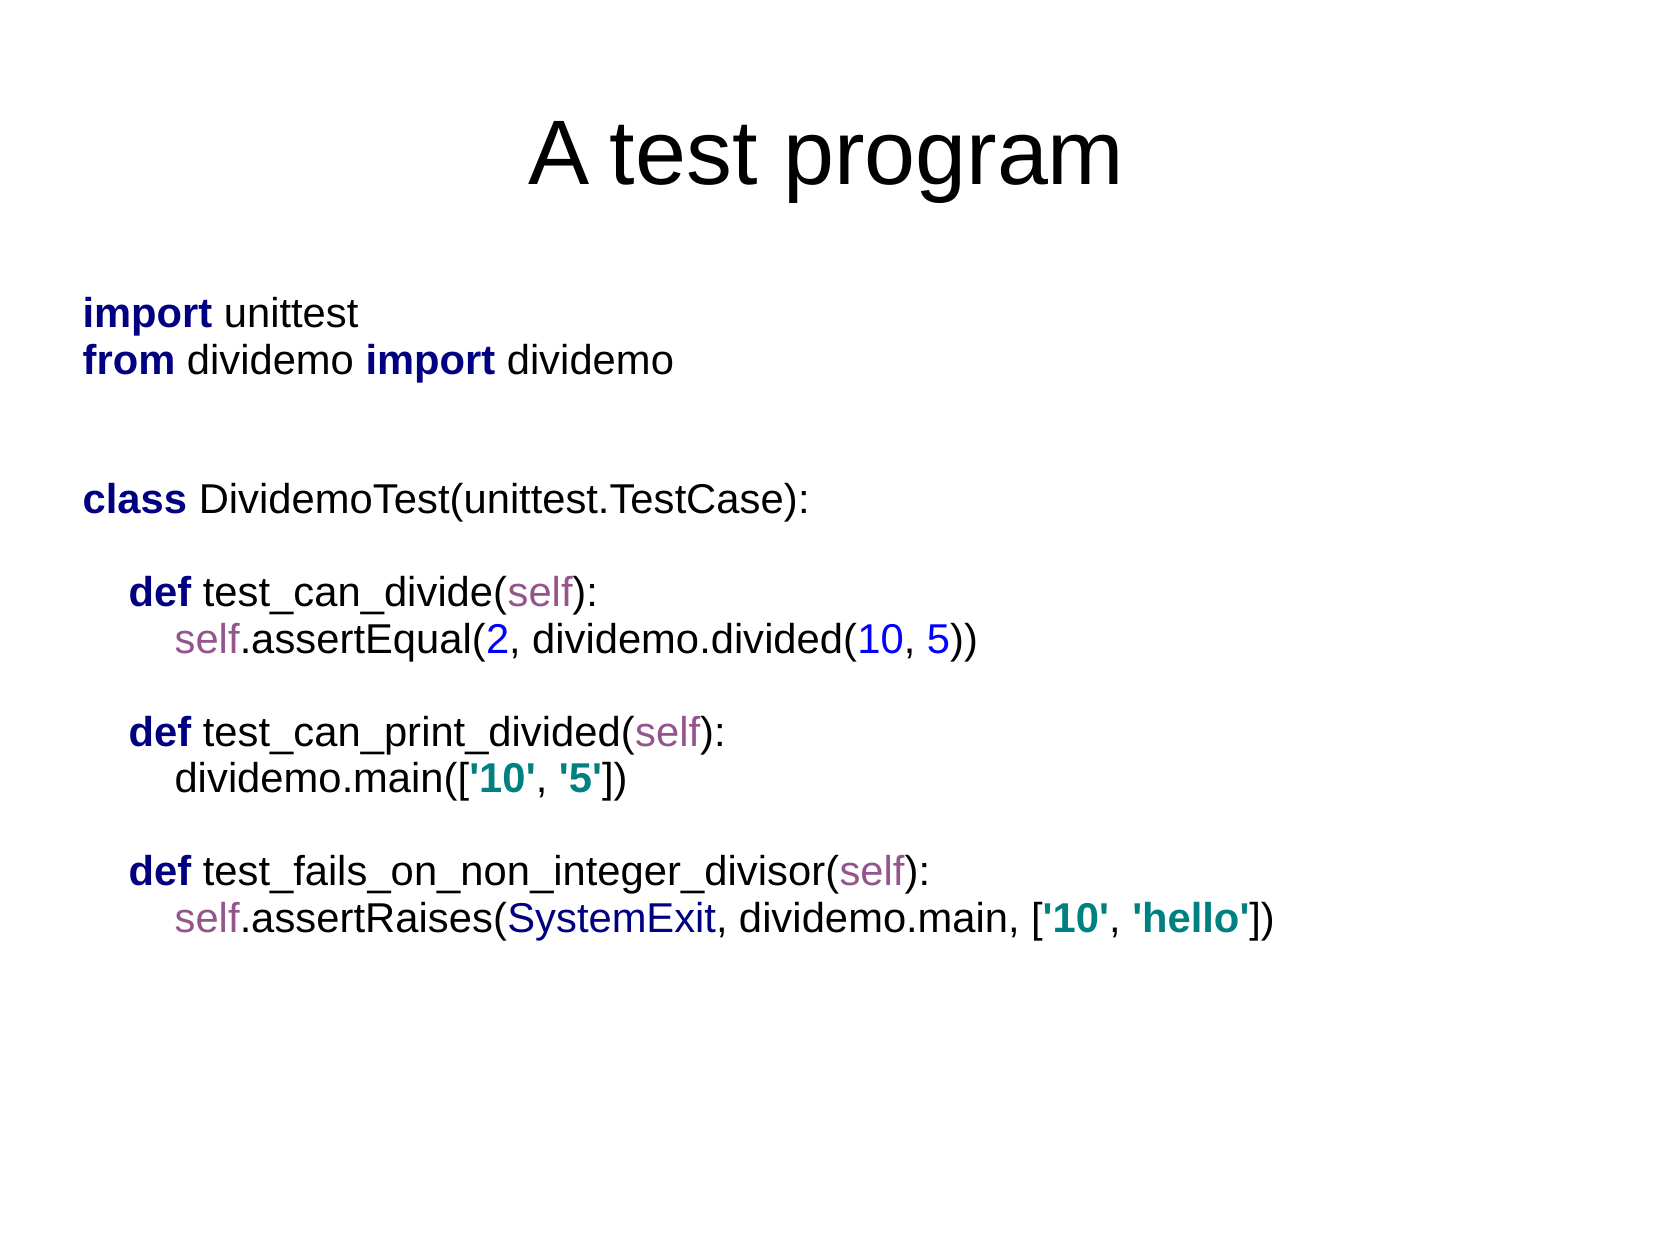

# A test program
import unittest
from dividemo import dividemo
class DividemoTest(unittest.TestCase):
 def test_can_divide(self):
 self.assertEqual(2, dividemo.divided(10, 5))
 def test_can_print_divided(self):
 dividemo.main(['10', '5'])
 def test_fails_on_non_integer_divisor(self):
 self.assertRaises(SystemExit, dividemo.main, ['10', 'hello'])